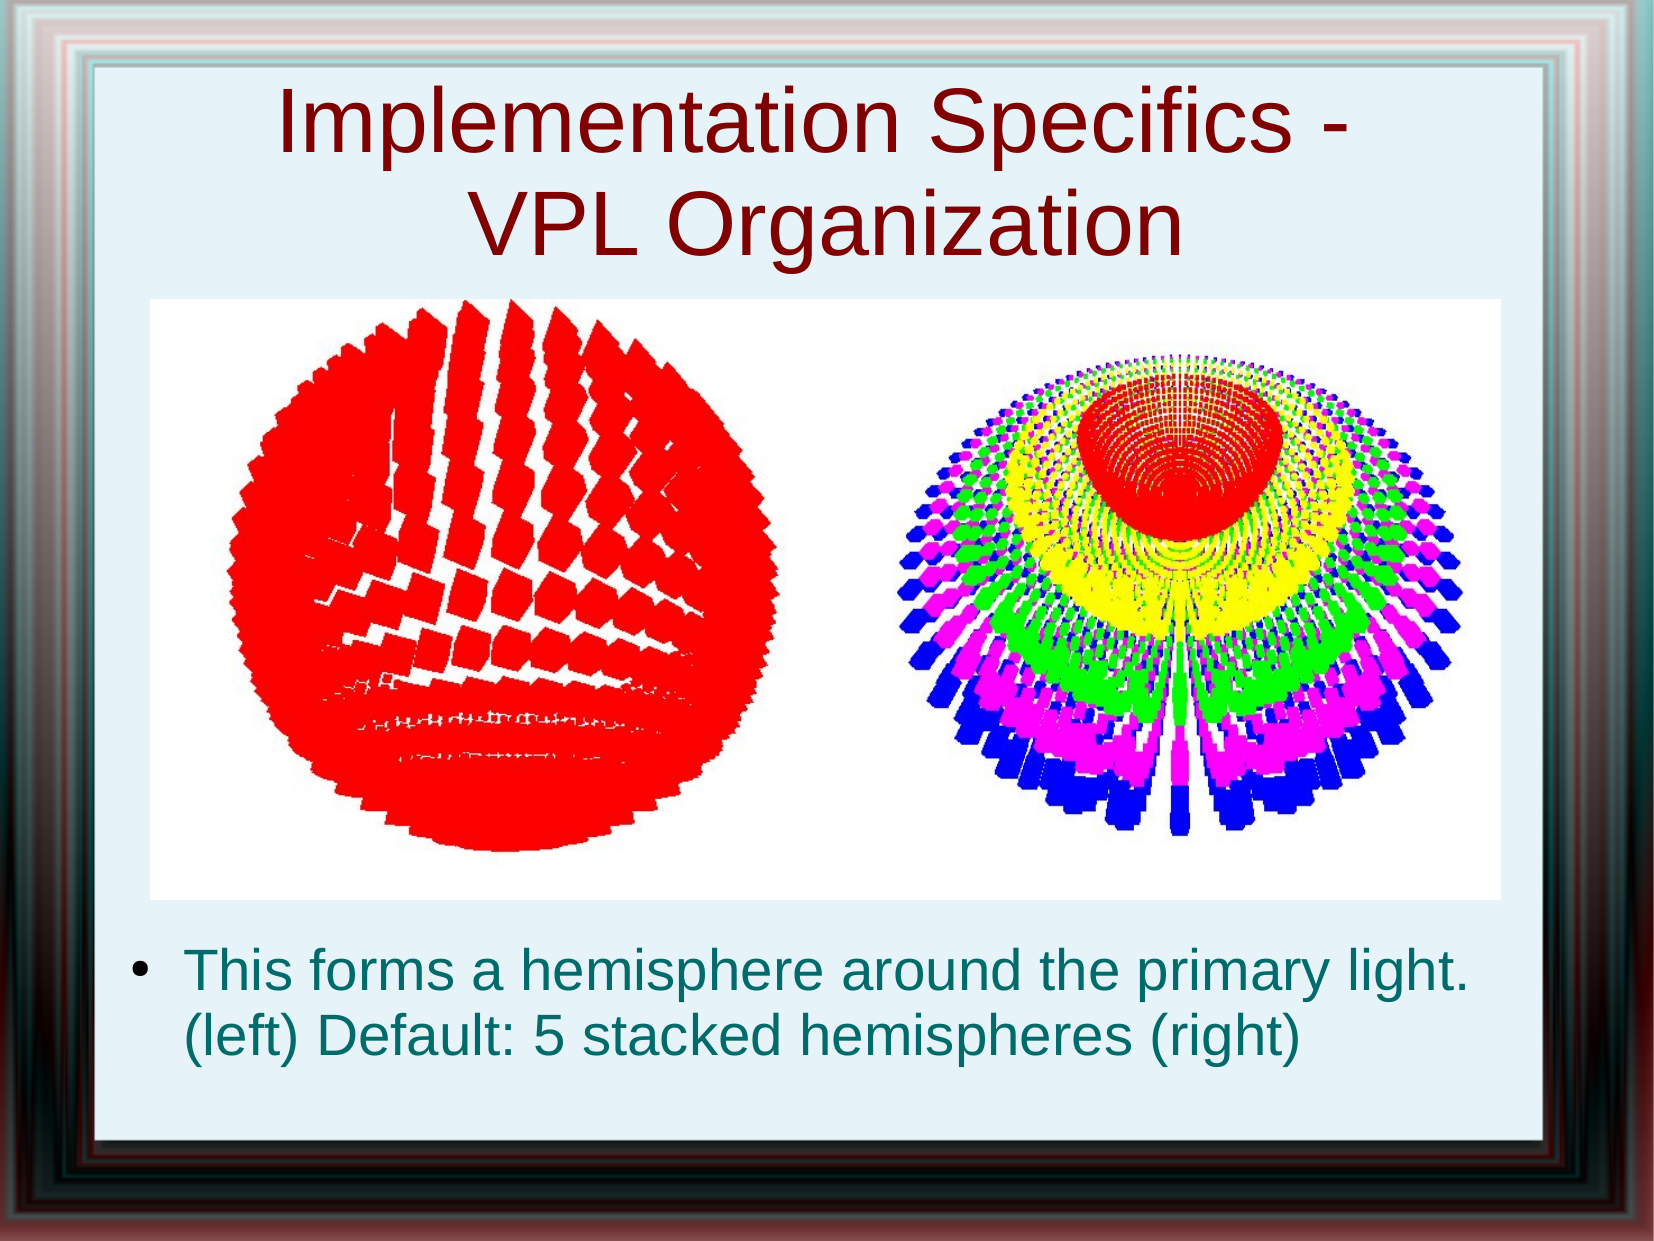

# Implementation Specifics - VPL Organization
This forms a hemisphere around the primary light. (left) Default: 5 stacked hemispheres (right)